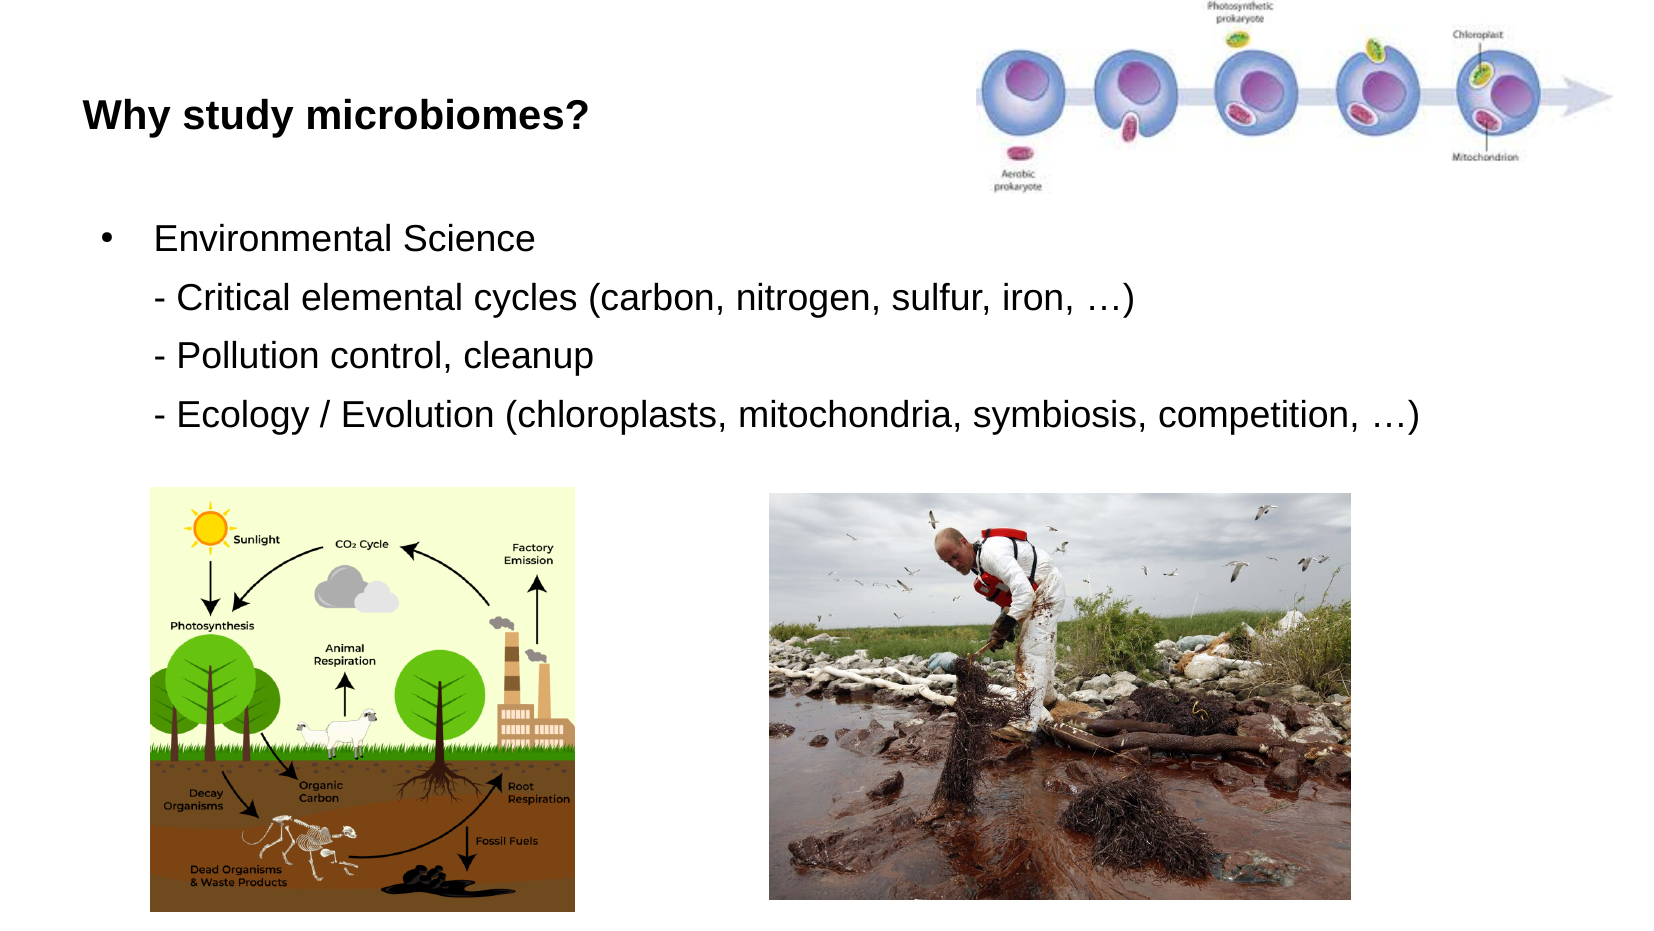

# Why study microbiomes?
Environmental Science
- Critical elemental cycles (carbon, nitrogen, sulfur, iron, …)
- Pollution control, cleanup
- Ecology / Evolution (chloroplasts, mitochondria, symbiosis, competition, …)